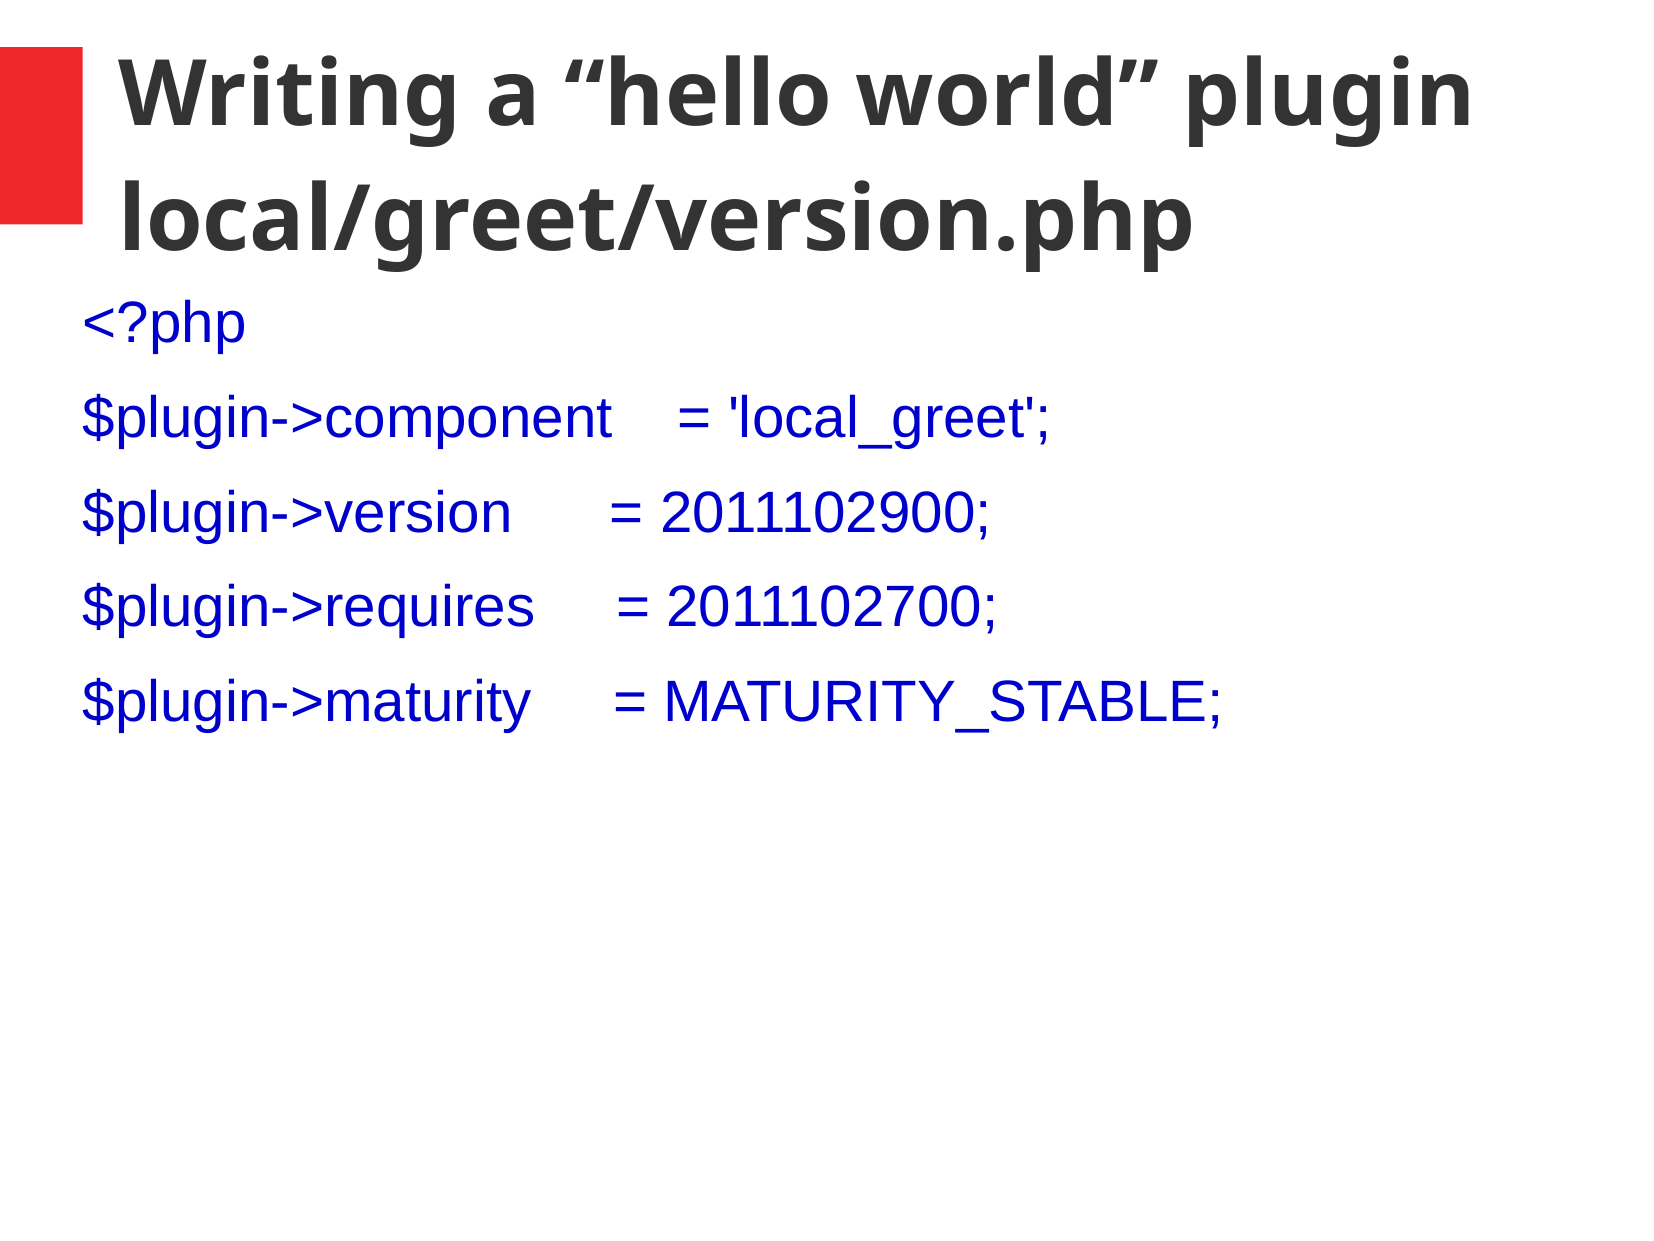

# Writing a “hello world” plugin local/greet/version.php
<?php
$plugin->component = 'local_greet';
$plugin->version = 2011102900;
$plugin->requires = 2011102700;
$plugin->maturity = MATURITY_STABLE;